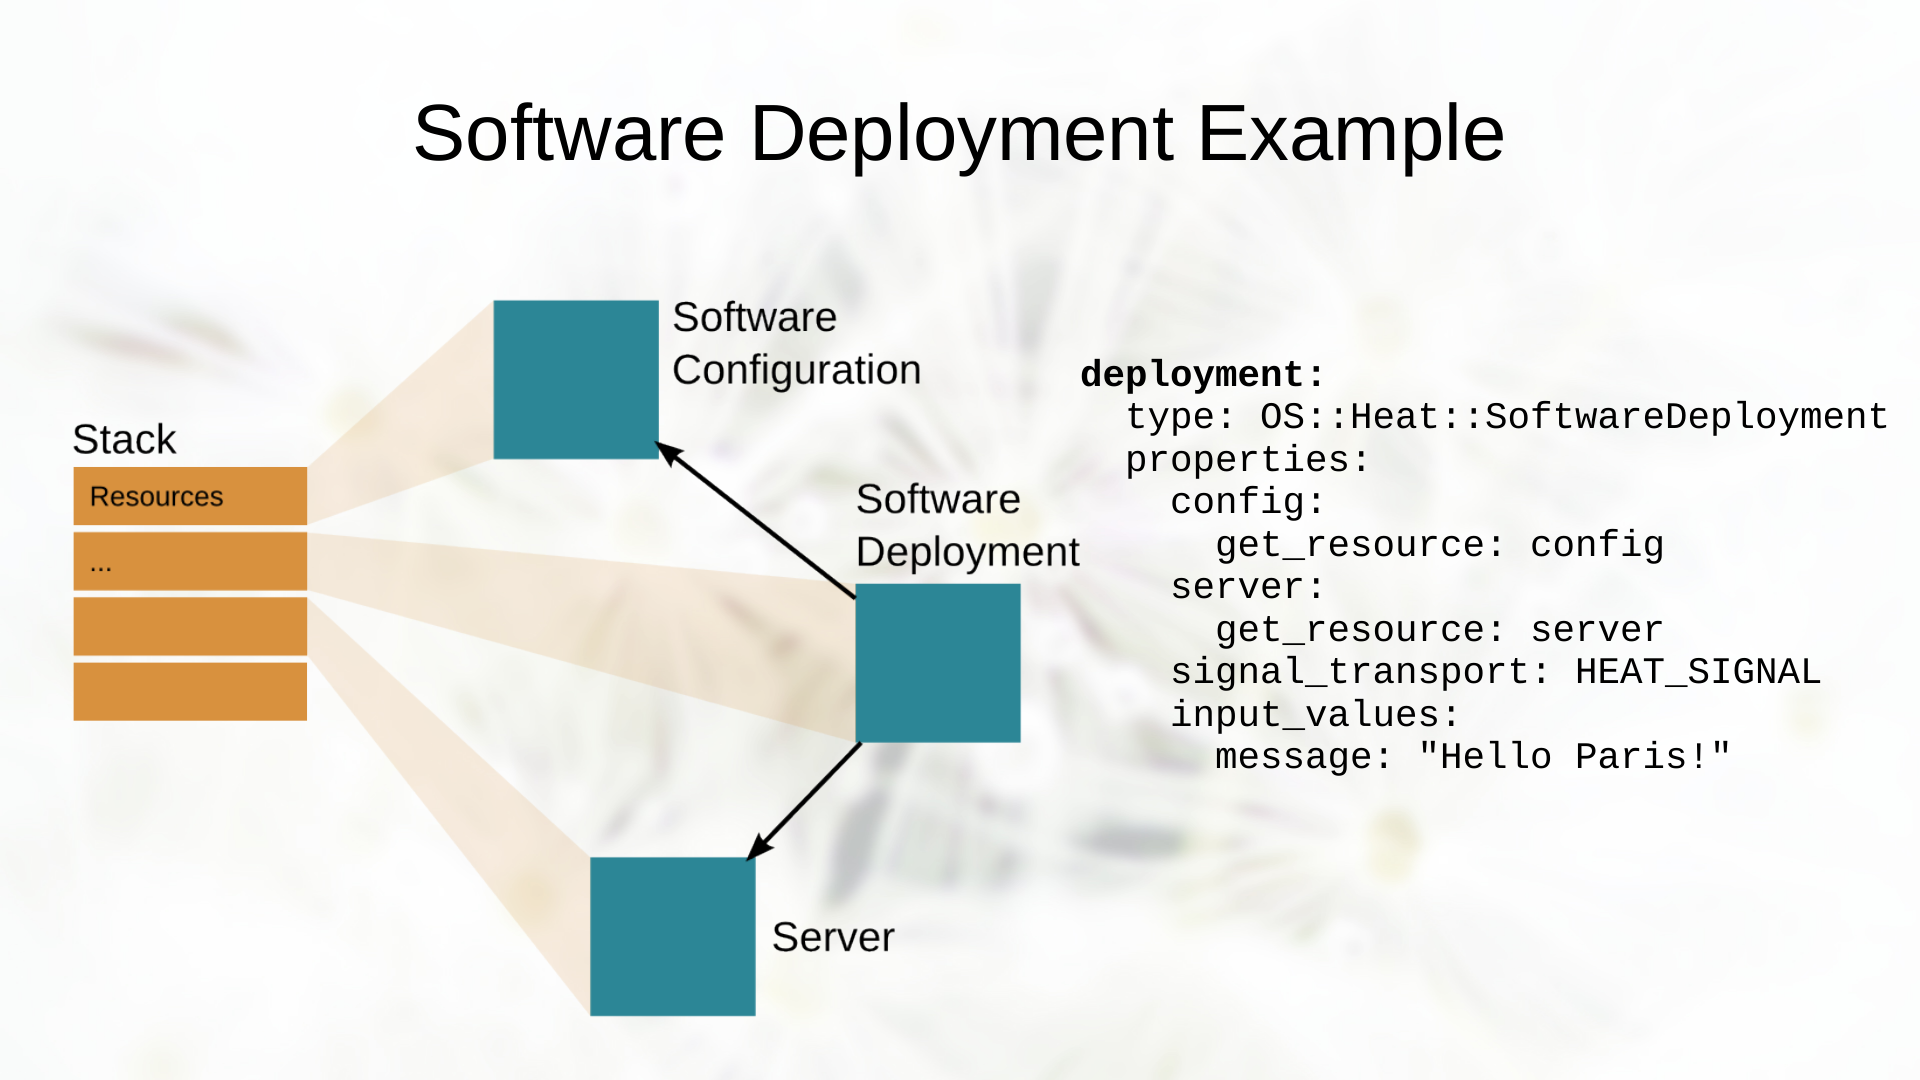

# Software Deployment Example
 deployment:
 type: OS::Heat::SoftwareDeployment
 properties:
 config:
 get_resource: config
 server:
 get_resource: server
 signal_transport: HEAT_SIGNAL
 input_values:
 message: "Hello Paris!"